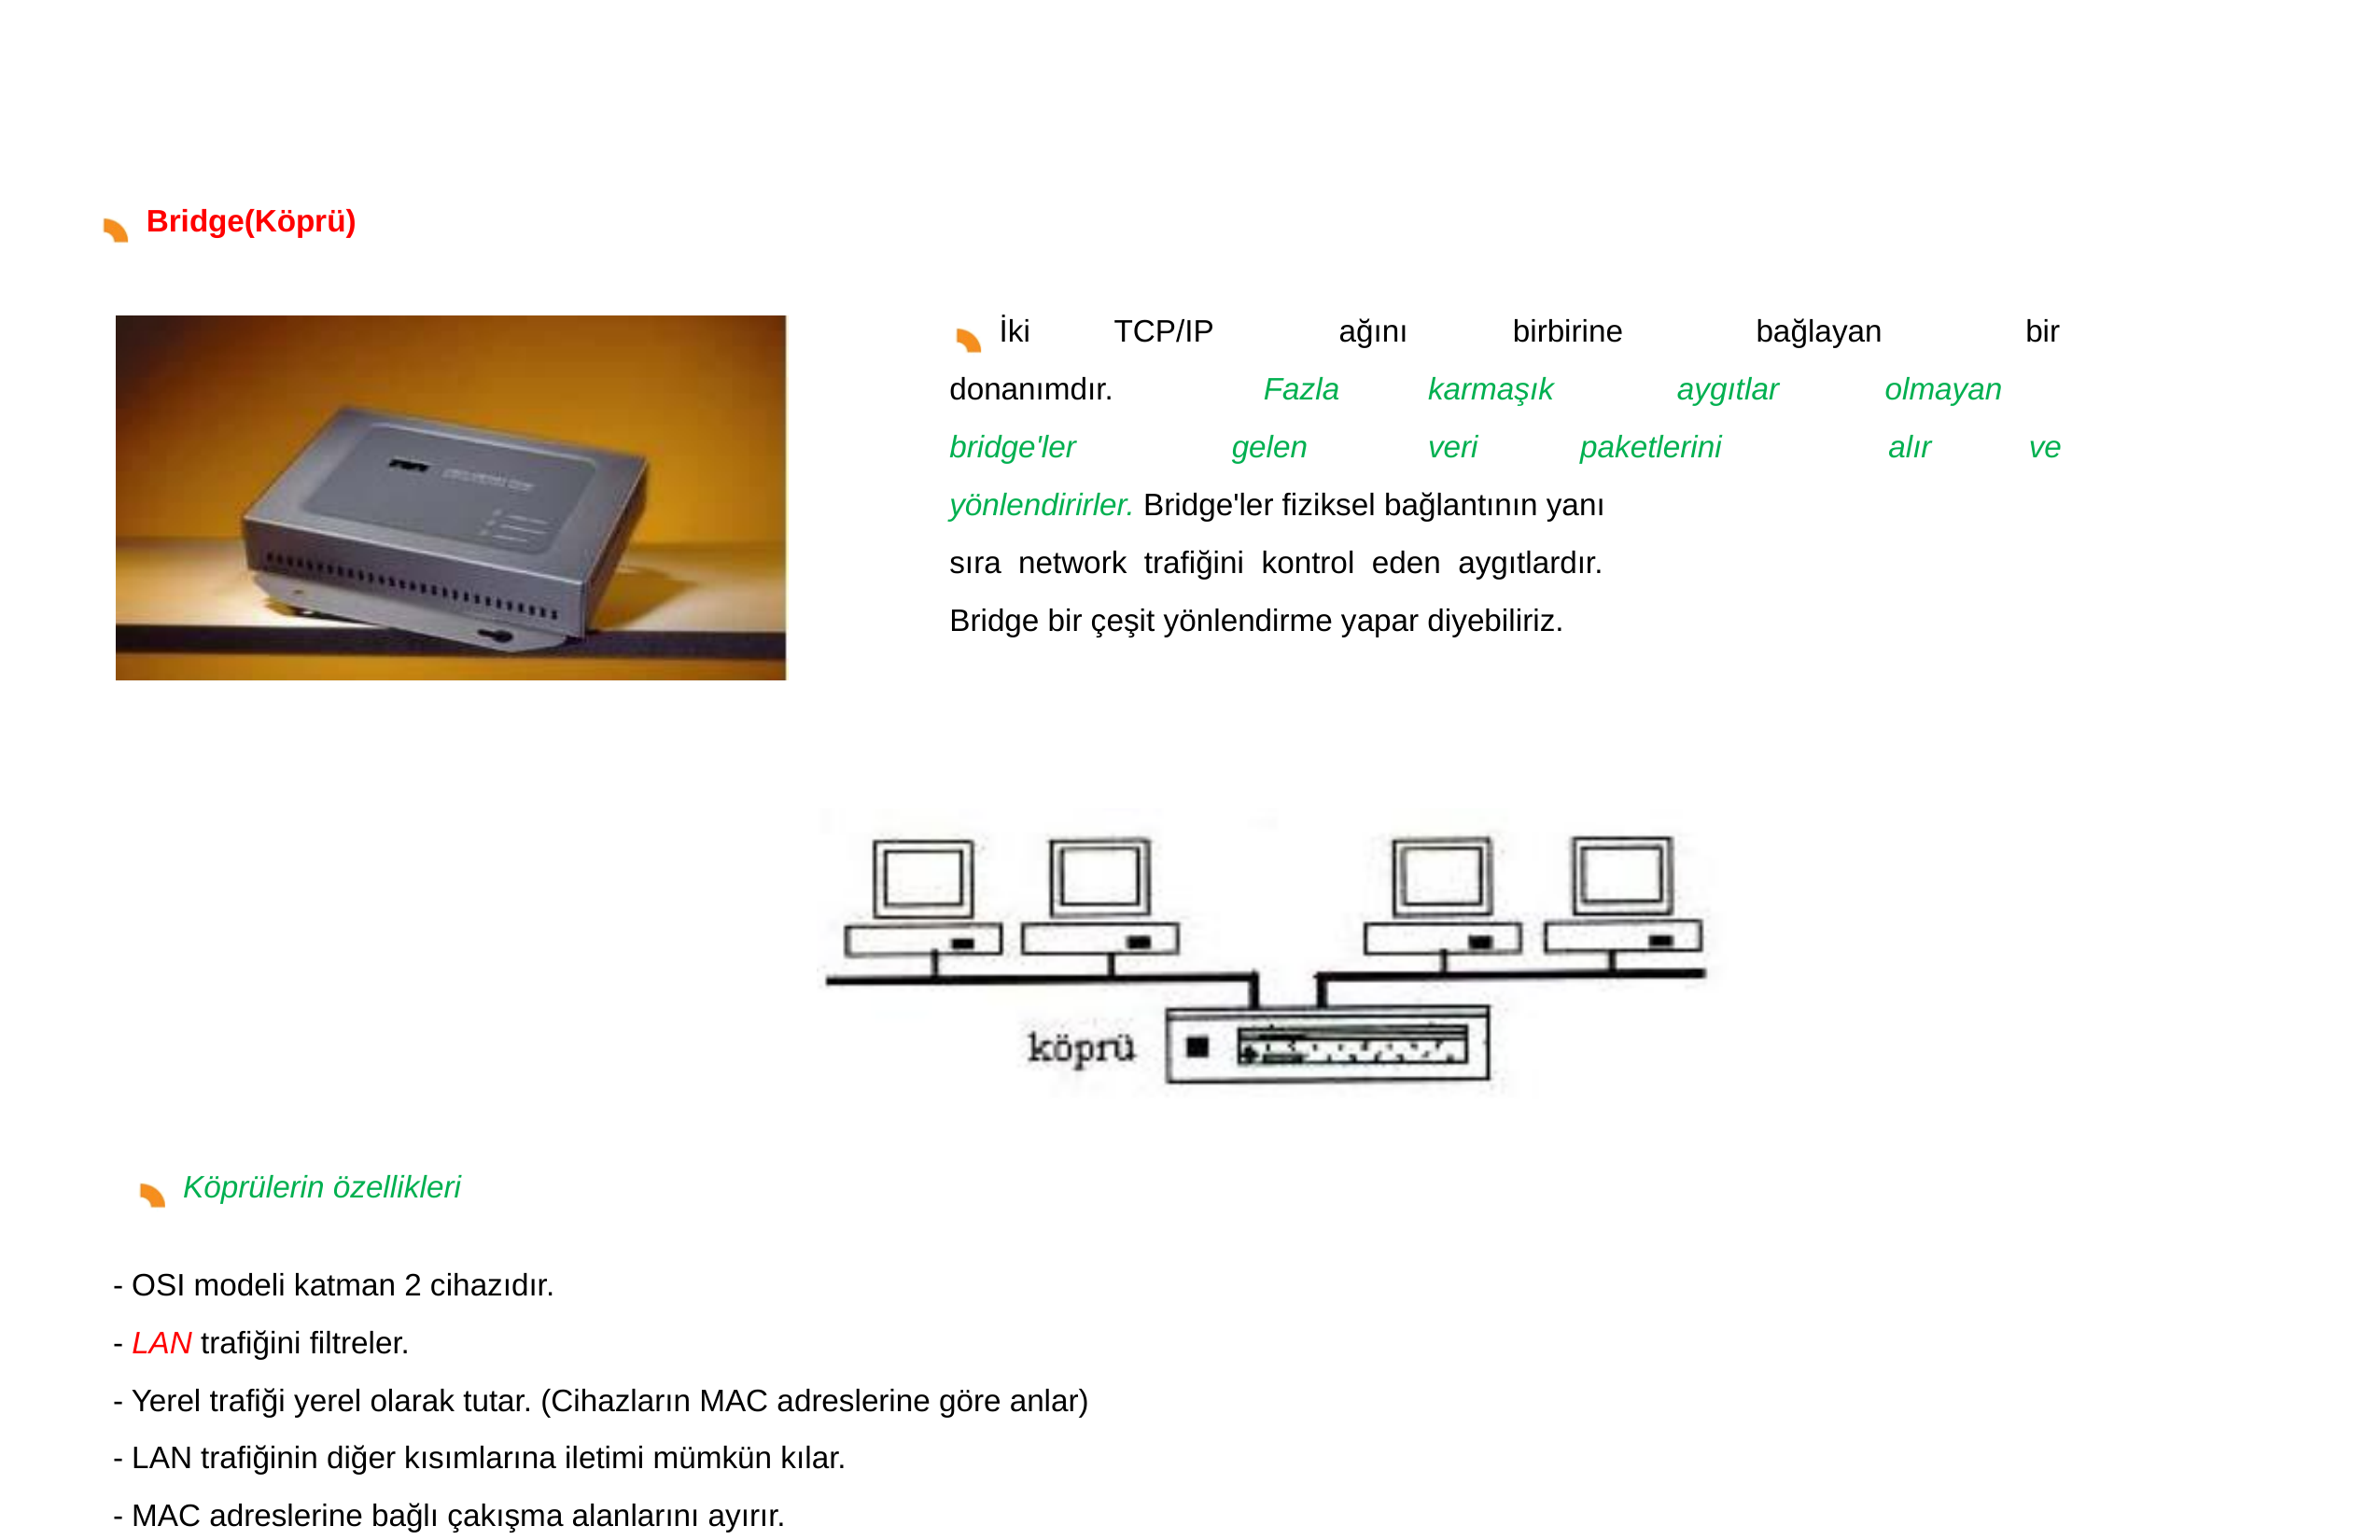

Bridge(Köprü)
 İki
TCP/IP
ağını
birbirine
bağlayan
bir
donanımdır.
Fazla
karmaşık
aygıtlar
olmayan
bridge'ler
gelen
veri
paketlerini
alır
ve
yönlendirirler. Bridge'ler fiziksel bağlantının yanı
sıra network trafiğini kontrol eden aygıtlardır.
Bridge bir çeşit yönlendirme yapar diyebiliriz.
 Köprülerin özellikleri
- OSI modeli katman 2 cihazıdır.
- LAN trafiğini filtreler.
- Yerel trafiği yerel olarak tutar. (Cihazların MAC adreslerine göre anlar)
- LAN trafiğinin diğer kısımlarına iletimi mümkün kılar.
- MAC adreslerine bağlı çakışma alanlarını ayırır.